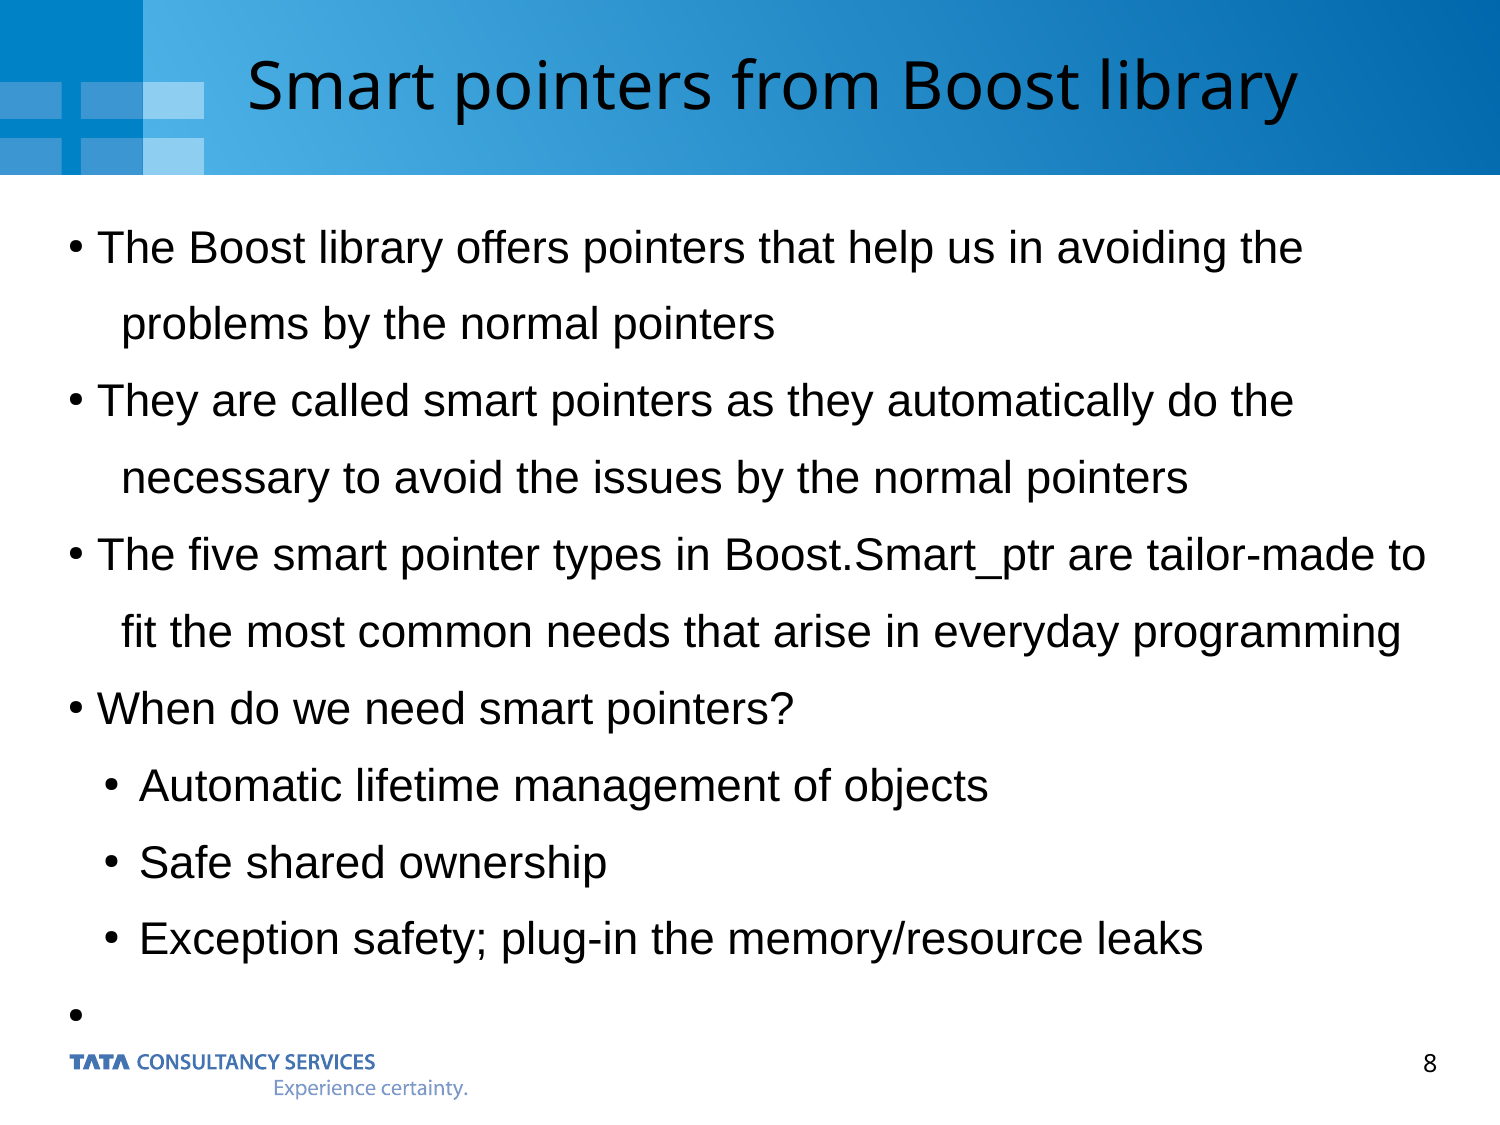

Smart pointers from Boost library
 The Boost library offers pointers that help us in avoiding the problems by the normal pointers
 They are called smart pointers as they automatically do the necessary to avoid the issues by the normal pointers
 The five smart pointer types in Boost.Smart_ptr are tailor-made to fit the most common needs that arise in everyday programming
 When do we need smart pointers?
Automatic lifetime management of objects
Safe shared ownership
Exception safety; plug-in the memory/resource leaks